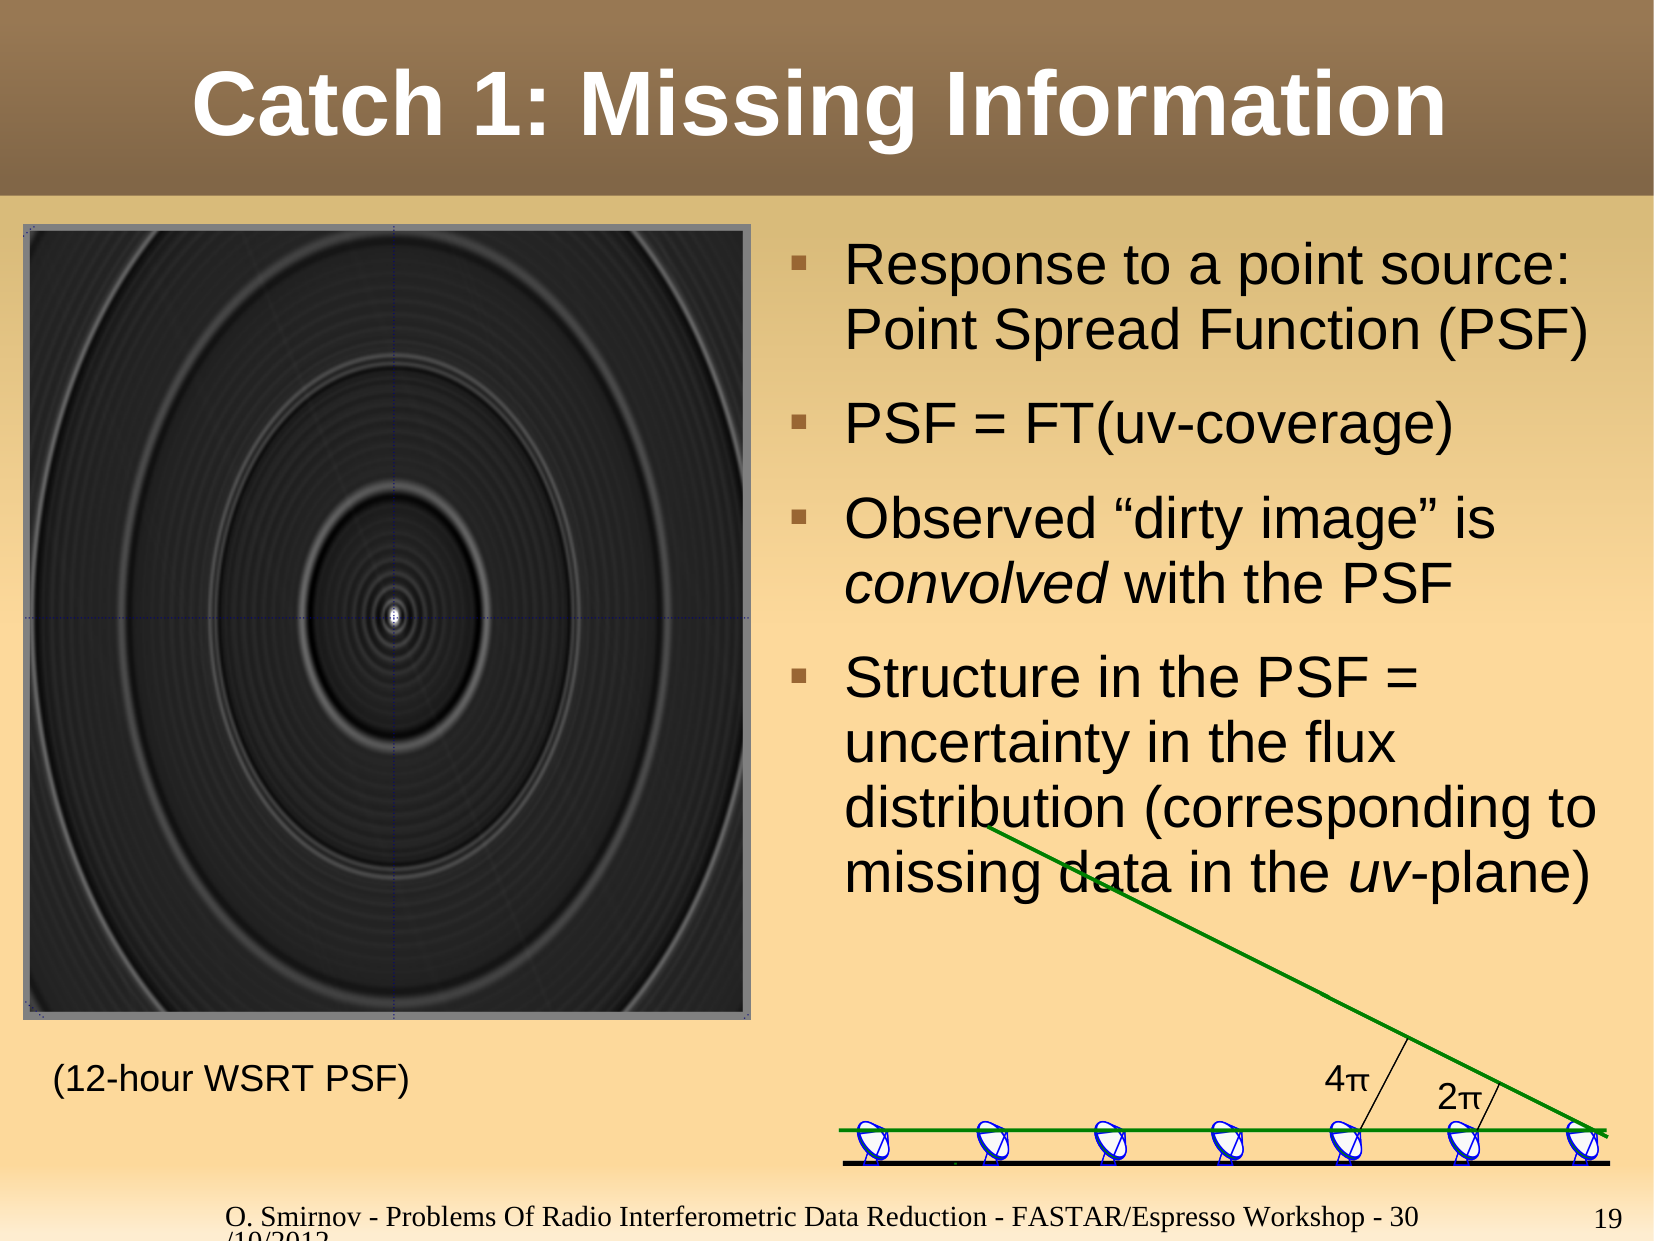

# Catch 1: Missing Information
Response to a point source: Point Spread Function (PSF)
PSF = FT(uv-coverage)
Observed “dirty image” is convolved with the PSF
Structure in the PSF = uncertainty in the flux distribution (corresponding to missing data in the uv-plane)
(12-hour WSRT PSF)
4
2
O. Smirnov - Problems Of Radio Interferometric Data Reduction - FASTAR/Espresso Workshop - 30/10/2012
19